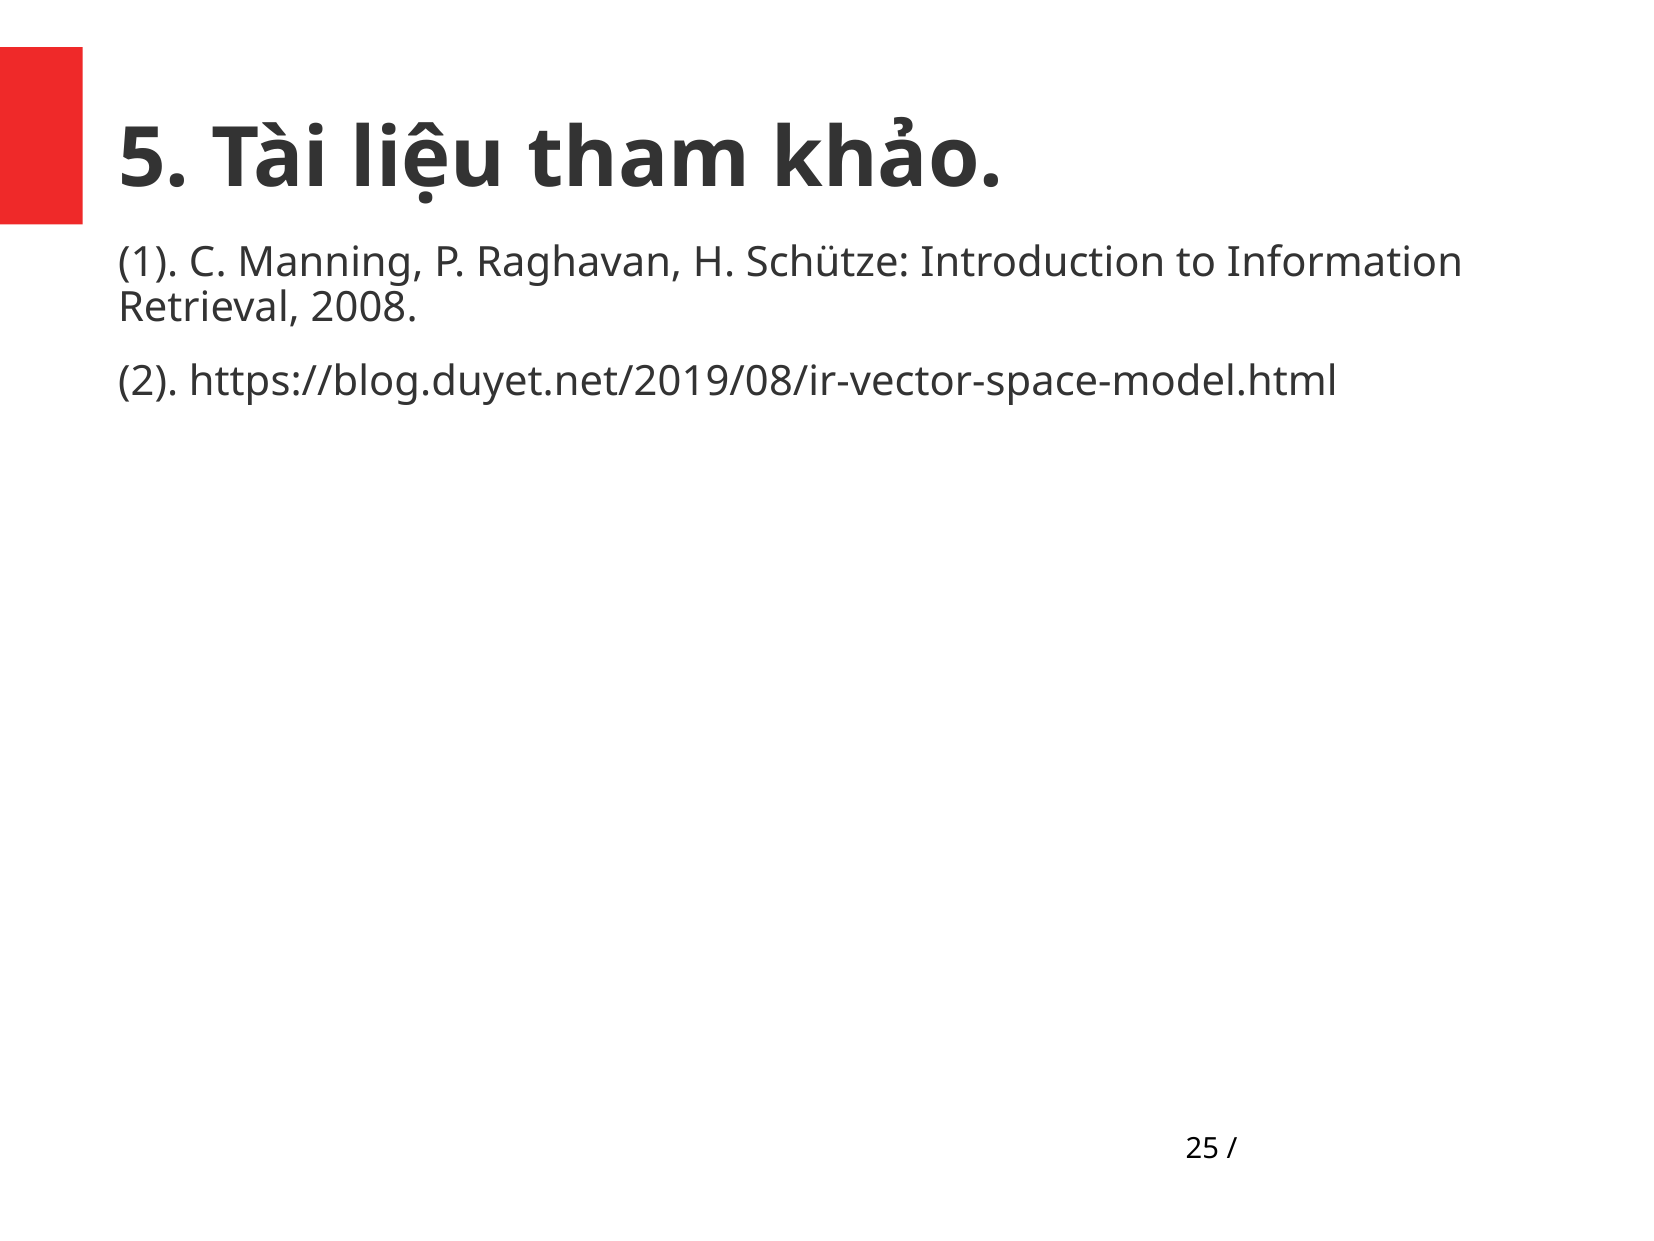

# 5. Tài liệu tham khảo.
(1). C. Manning, P. Raghavan, H. Schütze: Introduction to Information Retrieval, 2008.
(2). https://blog.duyet.net/2019/08/ir-vector-space-model.html